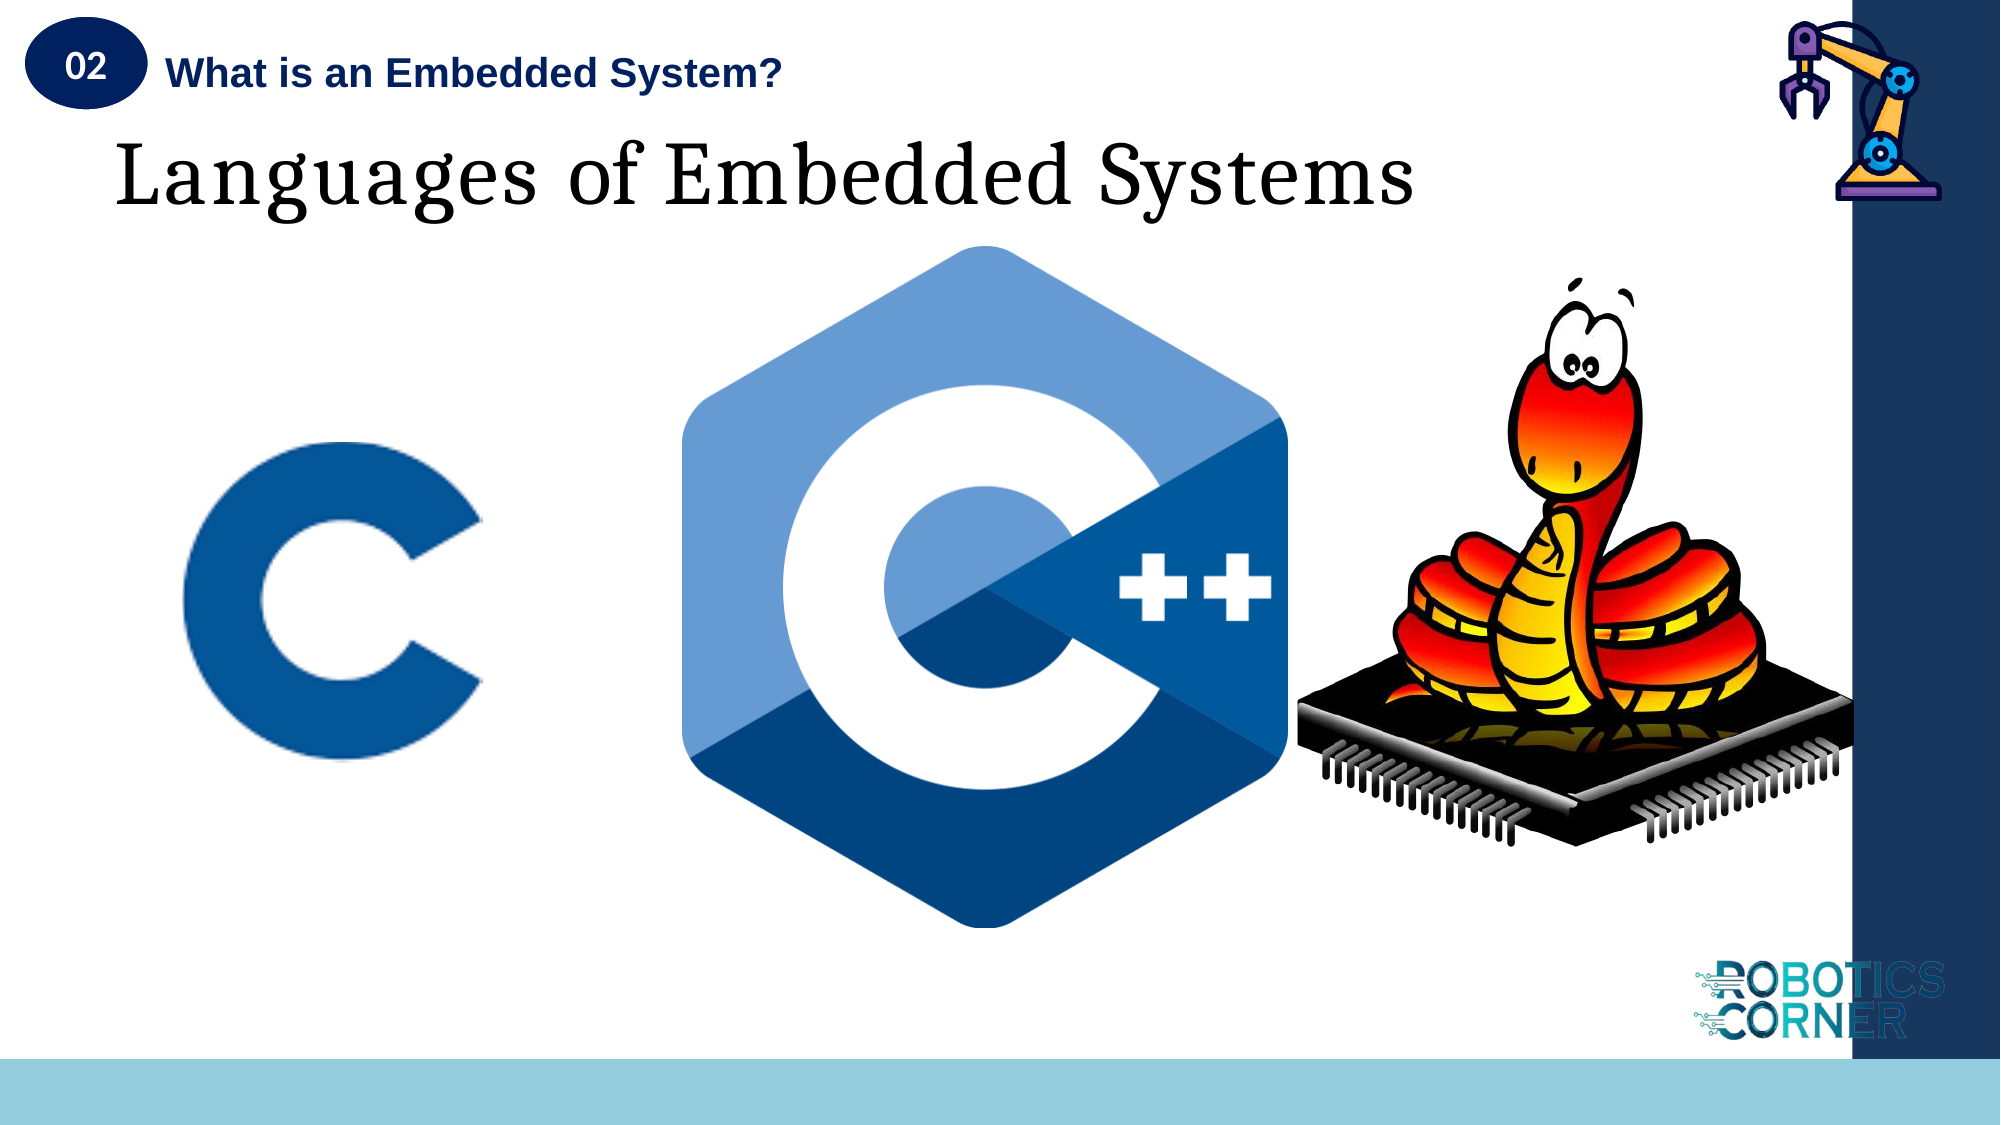

02
What is an Embedded System?
Languages of Embedded Systems